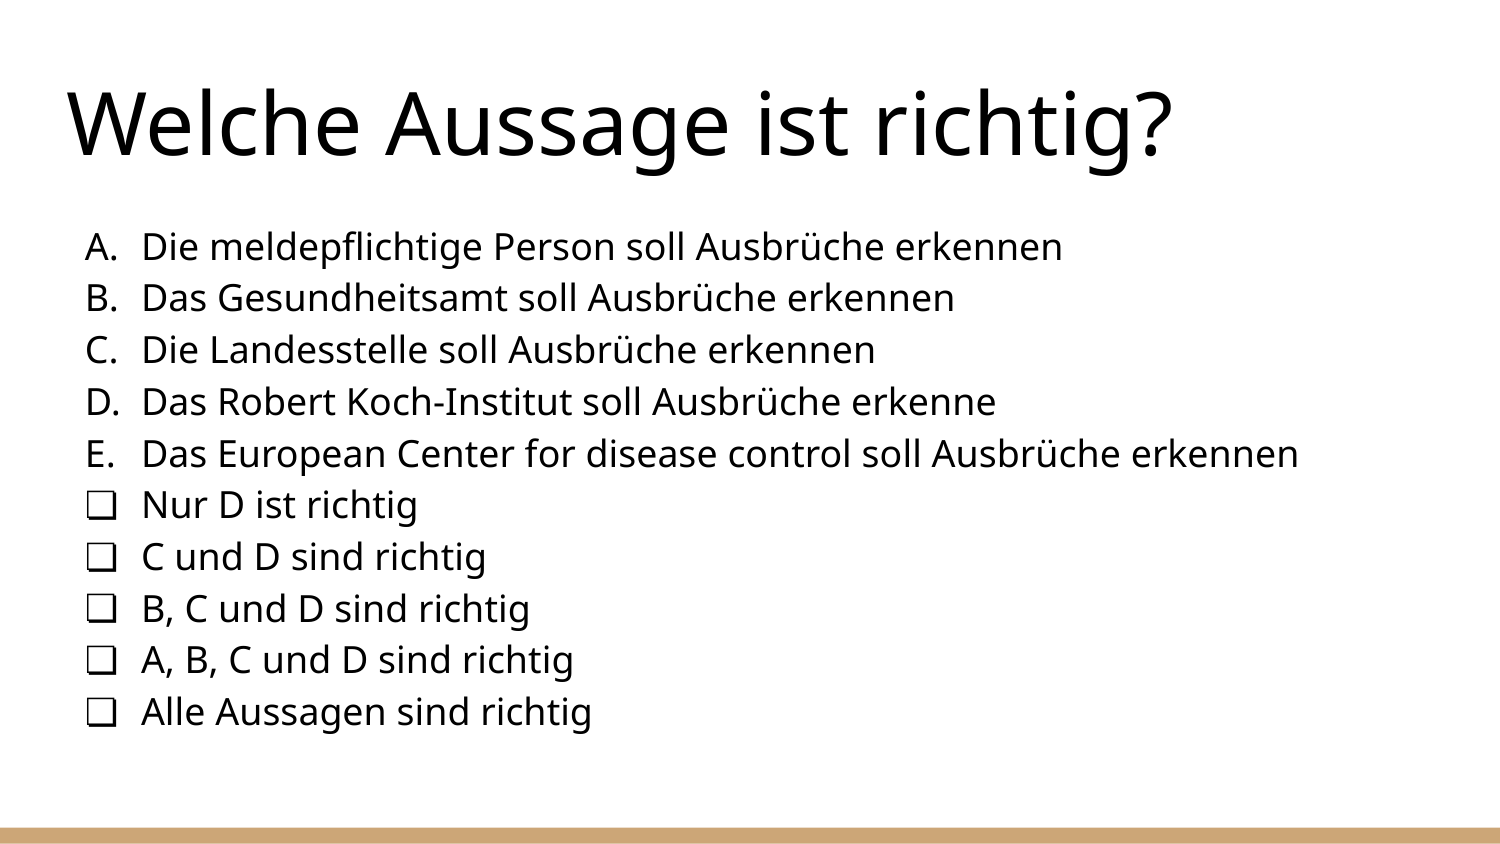

# Welche Aussage ist richtig?
Die meldepflichtige Person soll Ausbrüche erkennen
Das Gesundheitsamt soll Ausbrüche erkennen
Die Landesstelle soll Ausbrüche erkennen
Das Robert Koch-Institut soll Ausbrüche erkenne
Das European Center for disease control soll Ausbrüche erkennen
Nur D ist richtig
C und D sind richtig
B, C und D sind richtig
A, B, C und D sind richtig
Alle Aussagen sind richtig